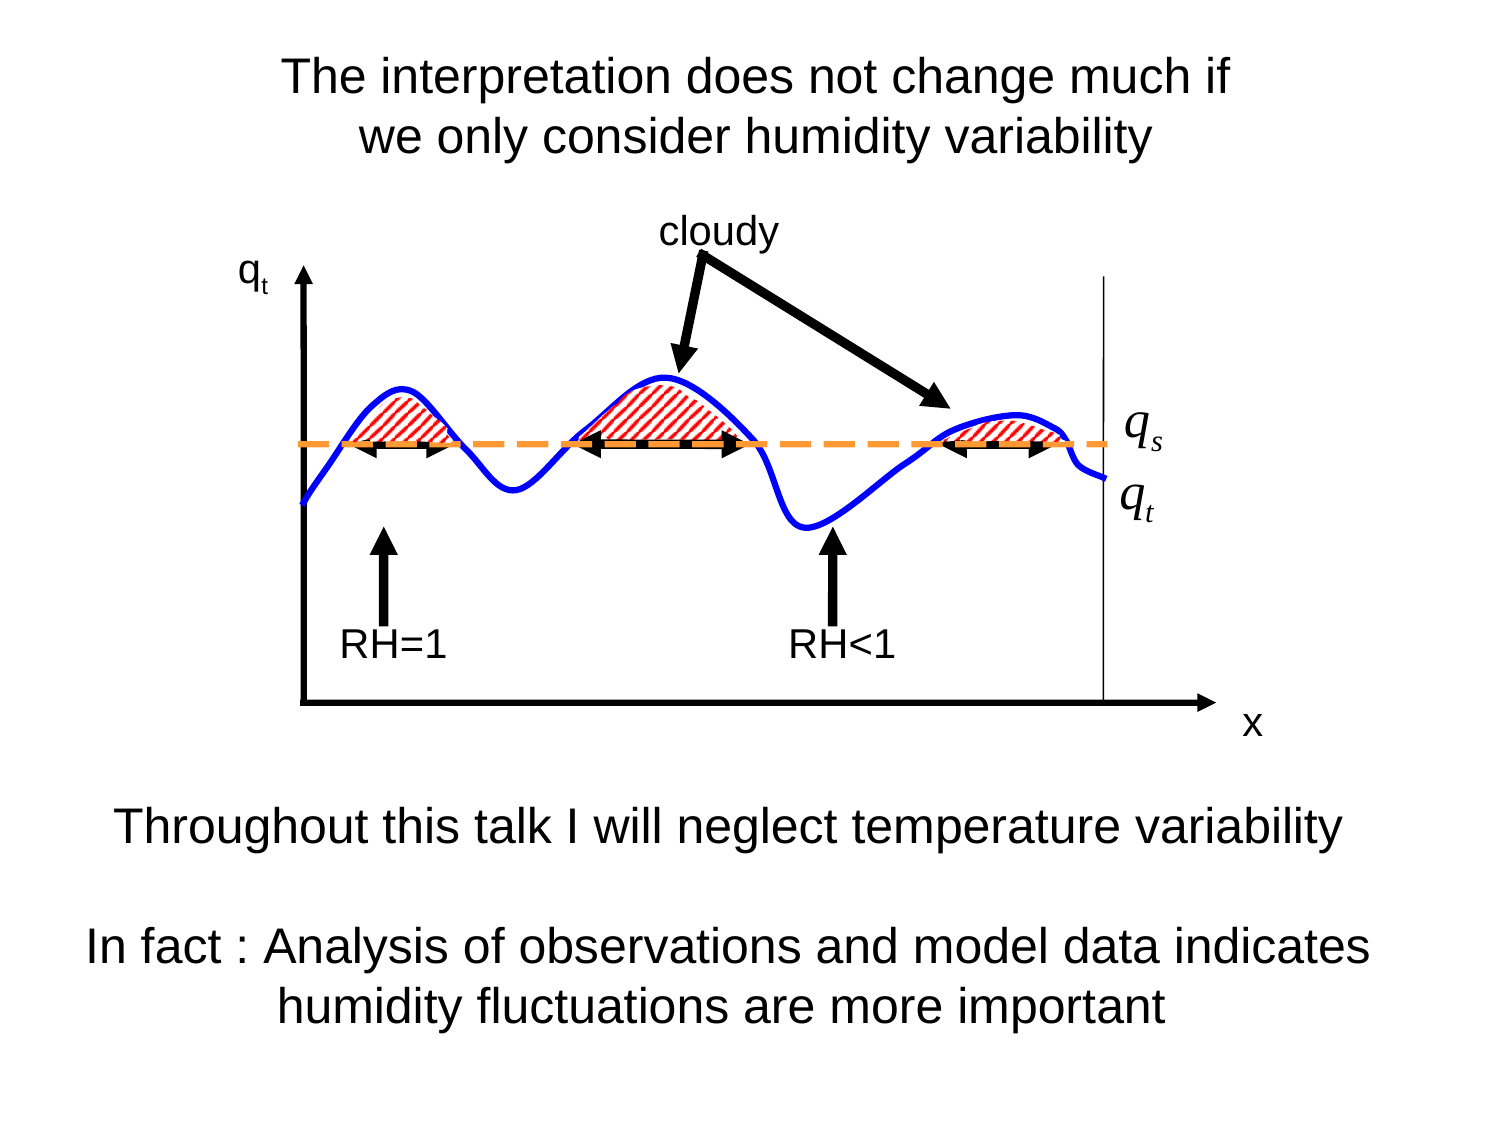

The interpretation does not change much if we only consider humidity variability
cloudy
qt
RH=1
RH<1
x
Throughout this talk I will neglect temperature variability
In fact : Analysis of observations and model data indicates humidity fluctuations are more important